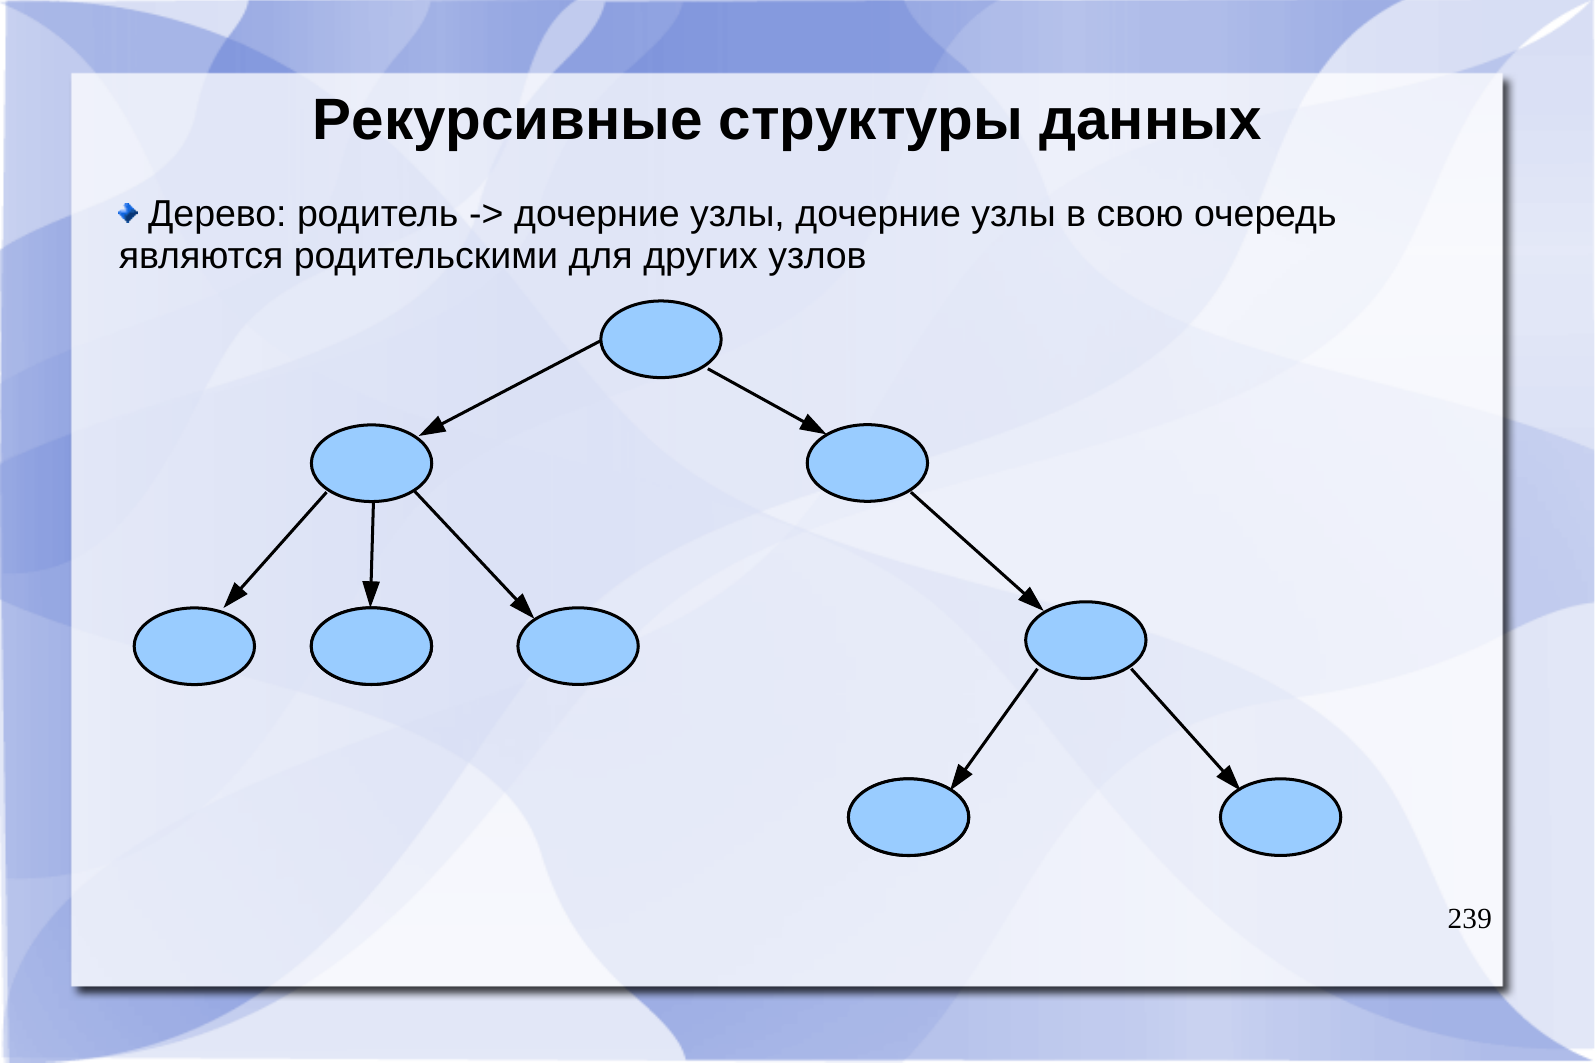

# Рекурсивные структуры данных
 Дерево: родитель -> дочерние узлы, дочерние узлы в свою очередь являются родительскими для других узлов
239